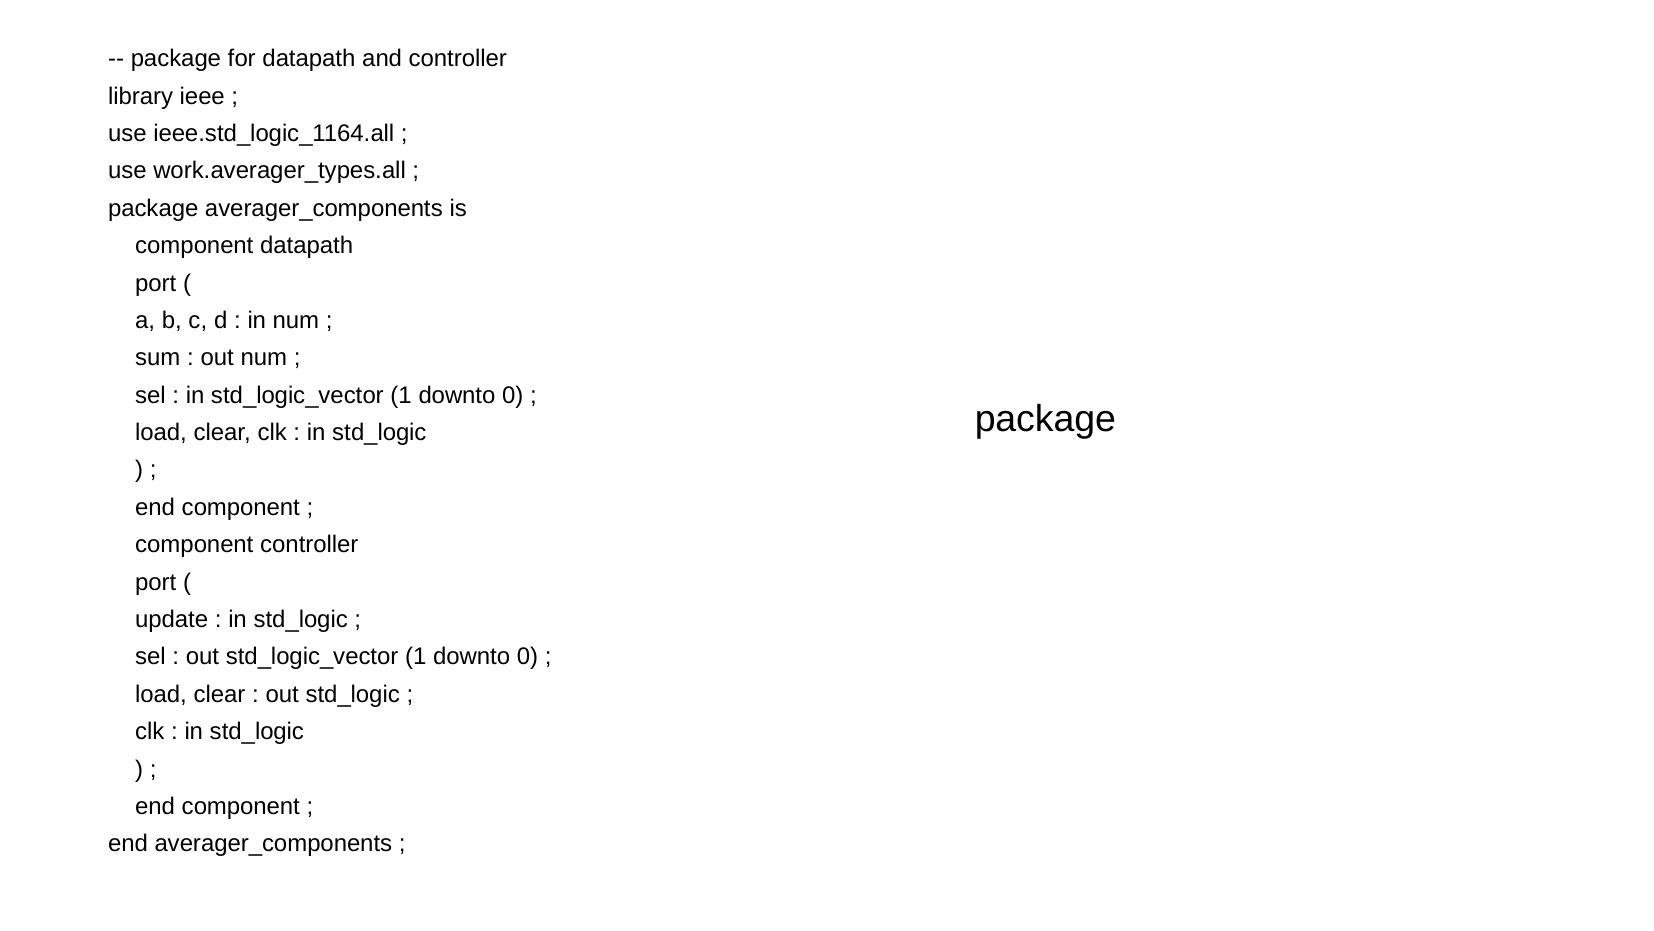

# -- package for datapath and controller
library ieee ;
use ieee.std_logic_1164.all ;
use work.averager_types.all ;
package averager_components is
 component datapath
 port (
 a, b, c, d : in num ;
 sum : out num ;
 sel : in std_logic_vector (1 downto 0) ;
 load, clear, clk : in std_logic
 ) ;
 end component ;
 component controller
 port (
 update : in std_logic ;
 sel : out std_logic_vector (1 downto 0) ;
 load, clear : out std_logic ;
 clk : in std_logic
 ) ;
 end component ;
end averager_components ;
package